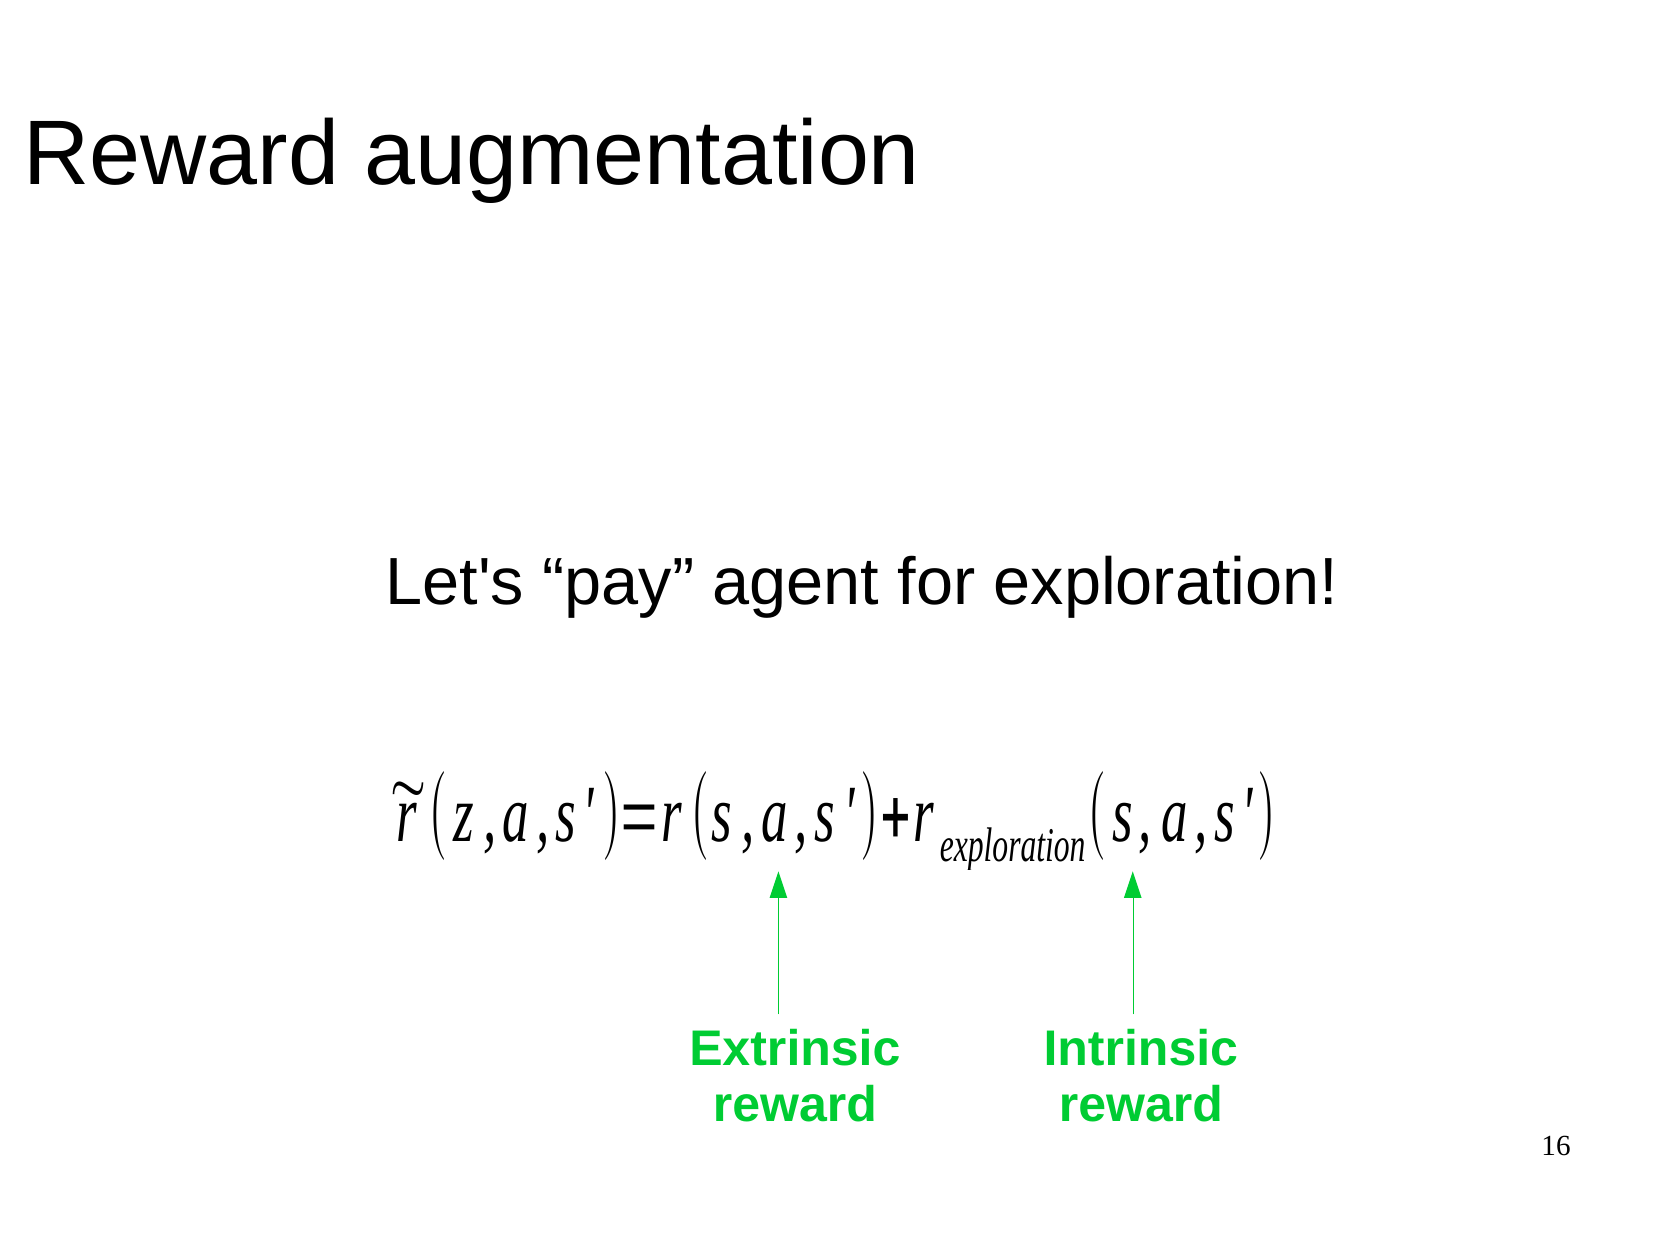

# Reward augmentation
Let's “pay” agent for exploration!
Extrinsic
reward
Intrinsic
reward
16